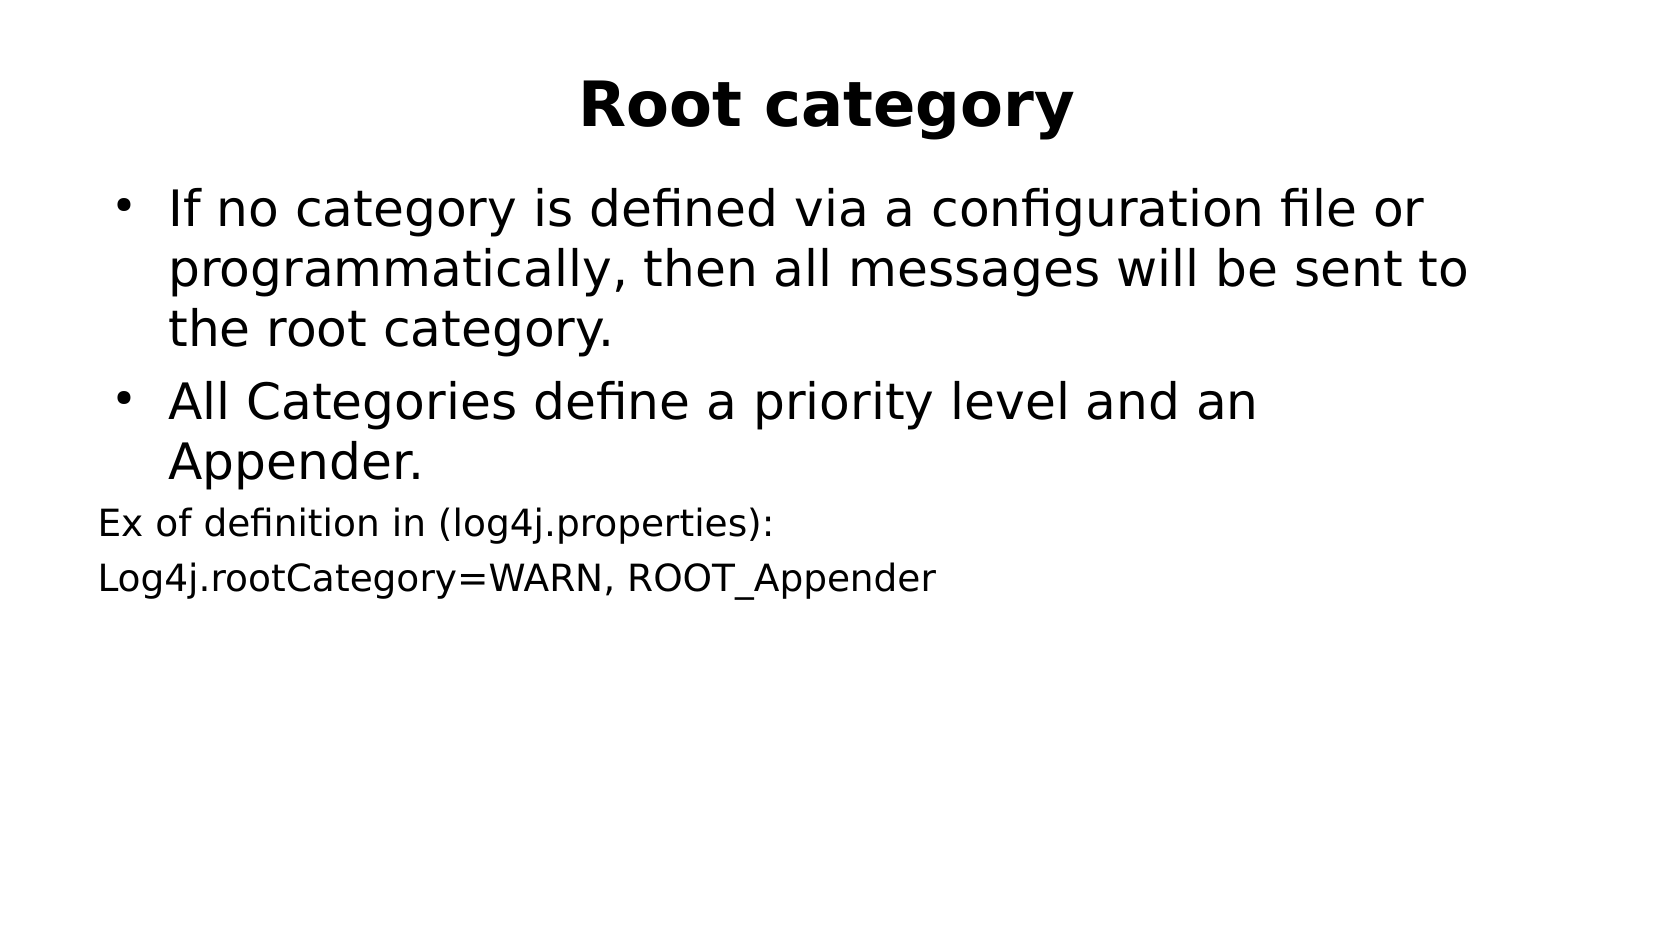

# Root category
If no category is defined via a configuration file or programmatically, then all messages will be sent to the root category.
All Categories define a priority level and an Appender.
Ex of definition in (log4j.properties):
Log4j.rootCategory=WARN, ROOT_Appender